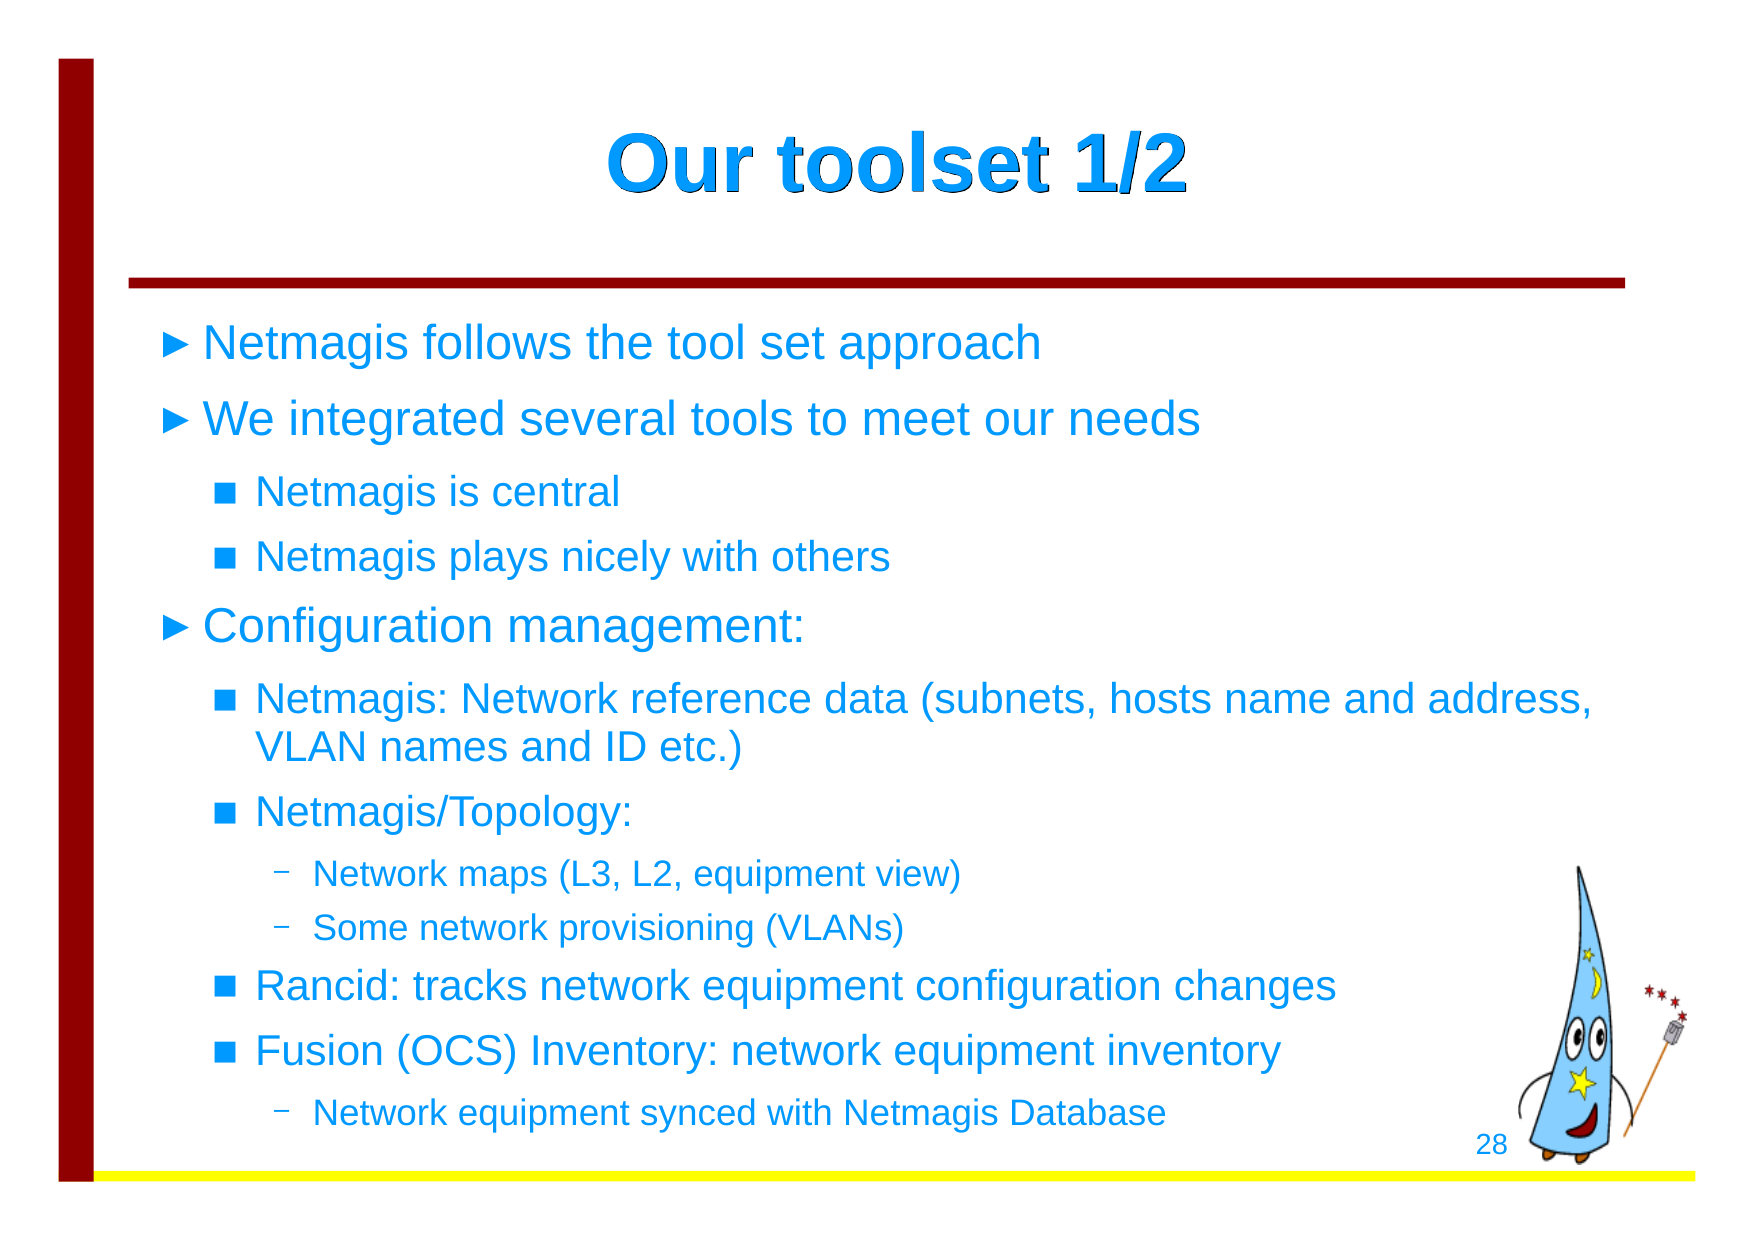

# Our toolset 1/2
Netmagis follows the tool set approach
We integrated several tools to meet our needs
Netmagis is central
Netmagis plays nicely with others
Configuration management:
Netmagis: Network reference data (subnets, hosts name and address, VLAN names and ID etc.)
Netmagis/Topology:
Network maps (L3, L2, equipment view)
Some network provisioning (VLANs)
Rancid: tracks network equipment configuration changes
Fusion (OCS) Inventory: network equipment inventory
Network equipment synced with Netmagis Database
28